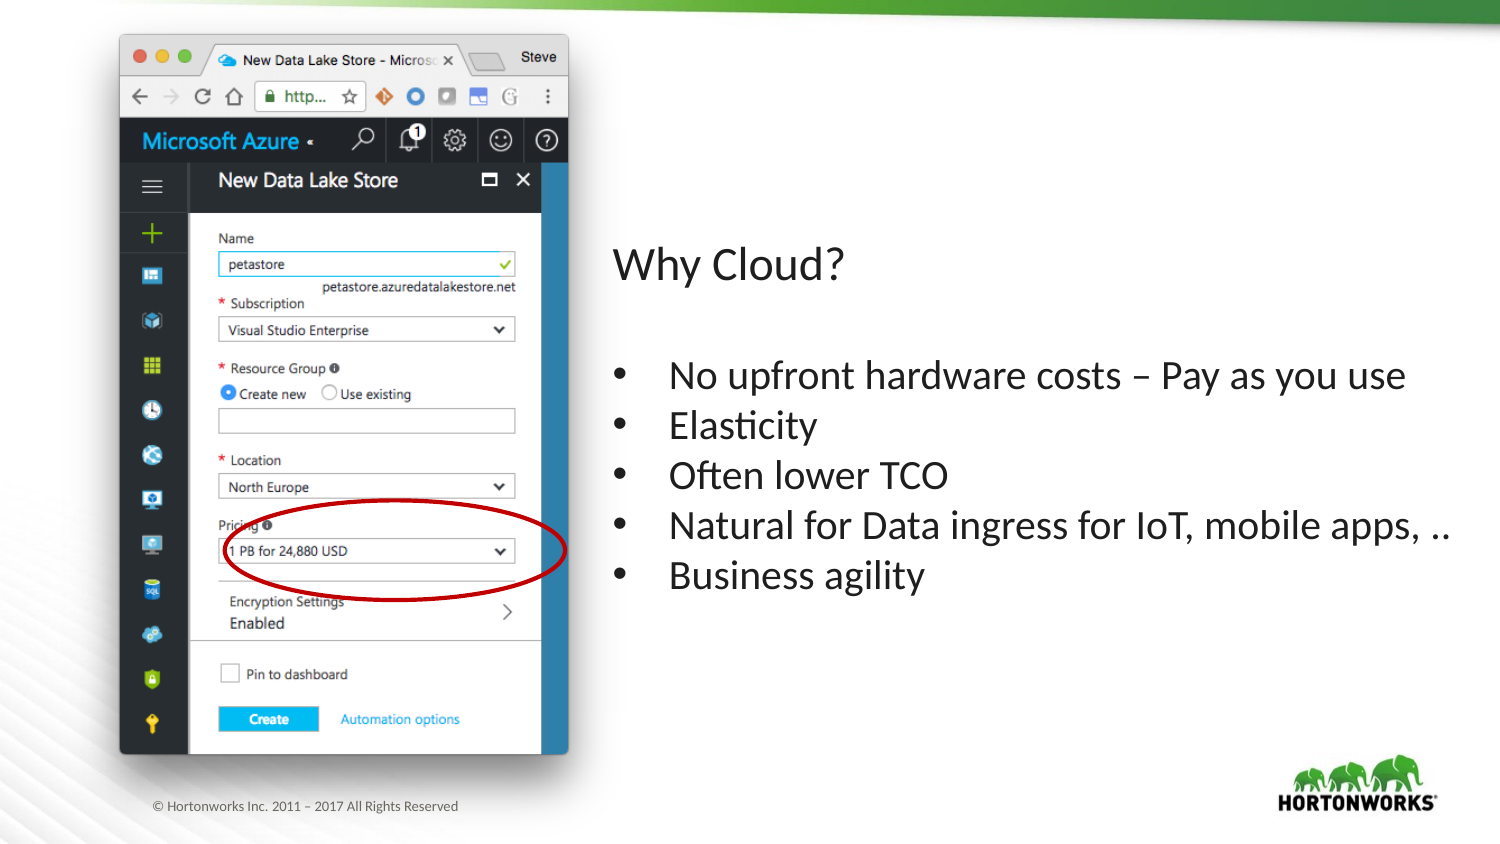

Why Cloud?
No upfront hardware costs – Pay as you use
Elasticity
Often lower TCO
Natural for Data ingress for IoT, mobile apps, ..
Business agility